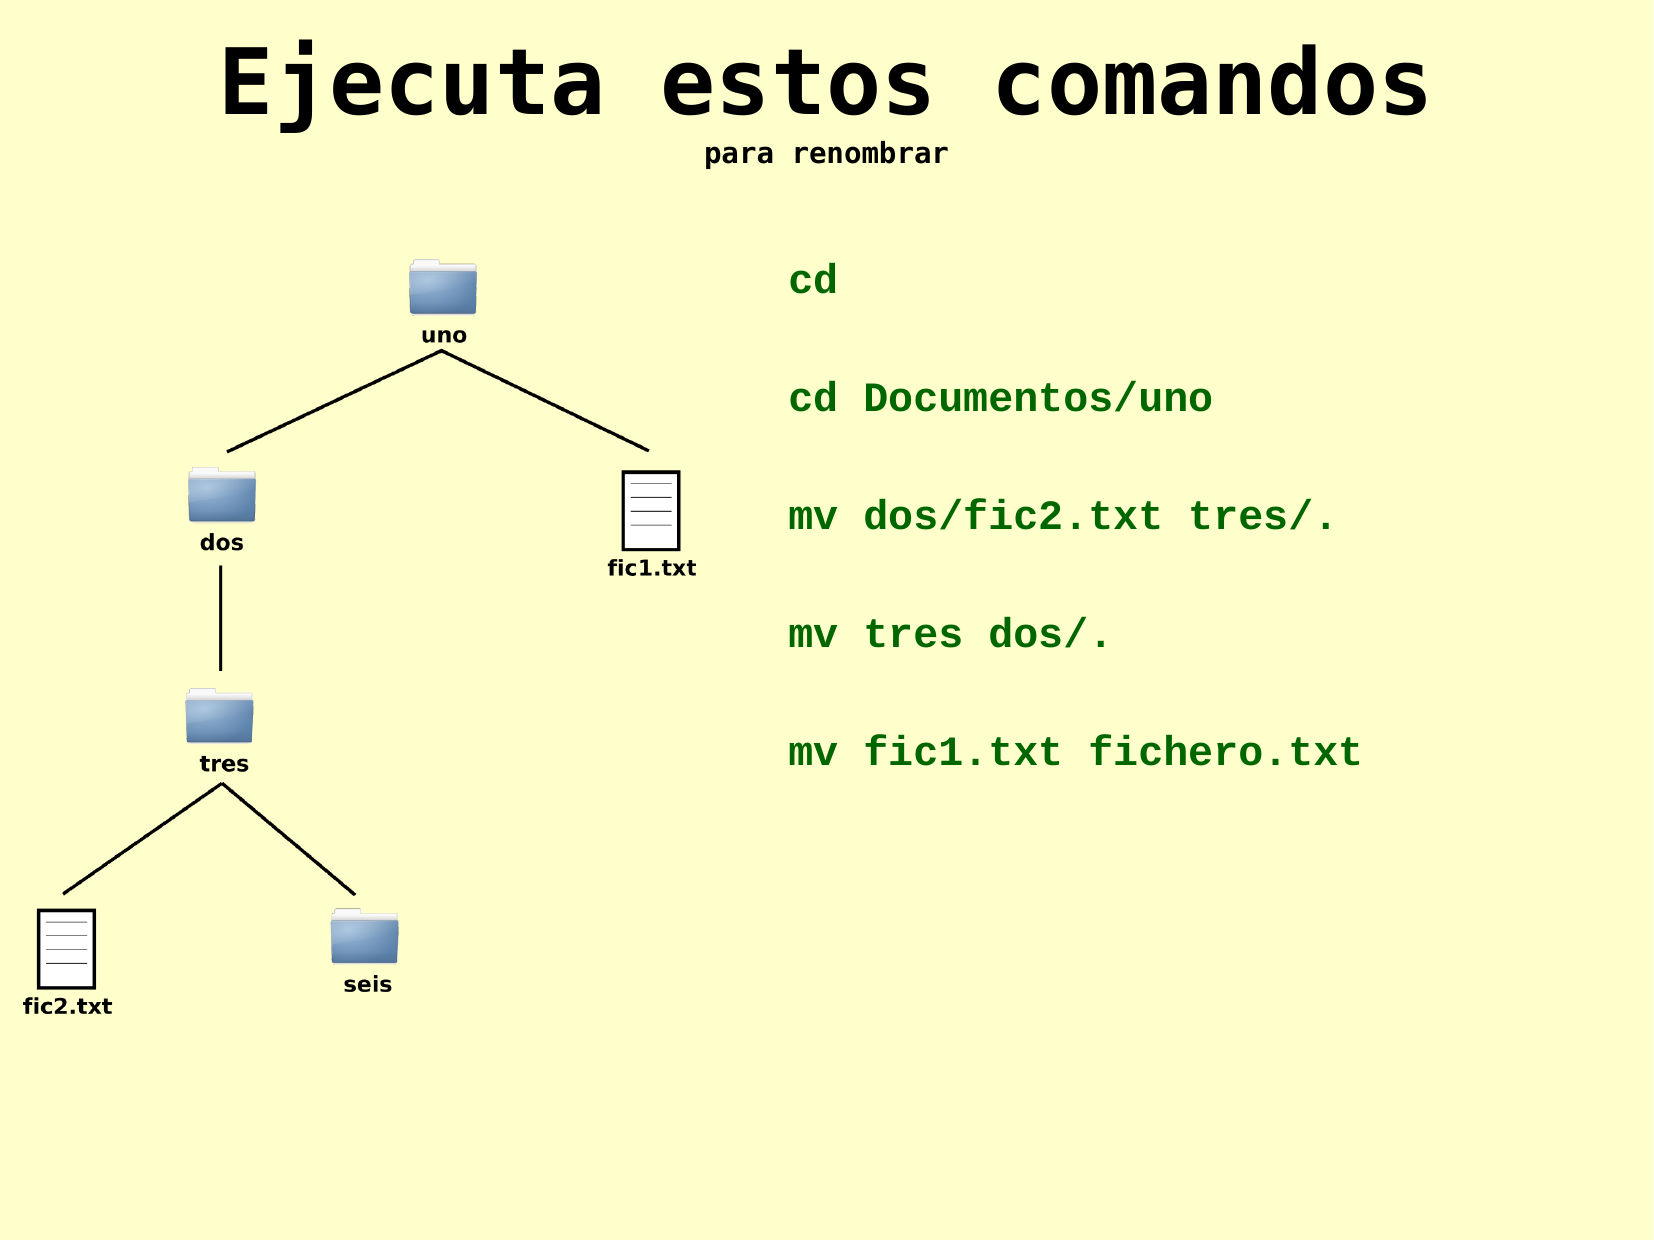

# Ejecuta estos comandos para renombrar
cd
cd Documentos/uno
mv dos/fic2.txt tres/.
mv tres dos/.
mv fic1.txt fichero.txt